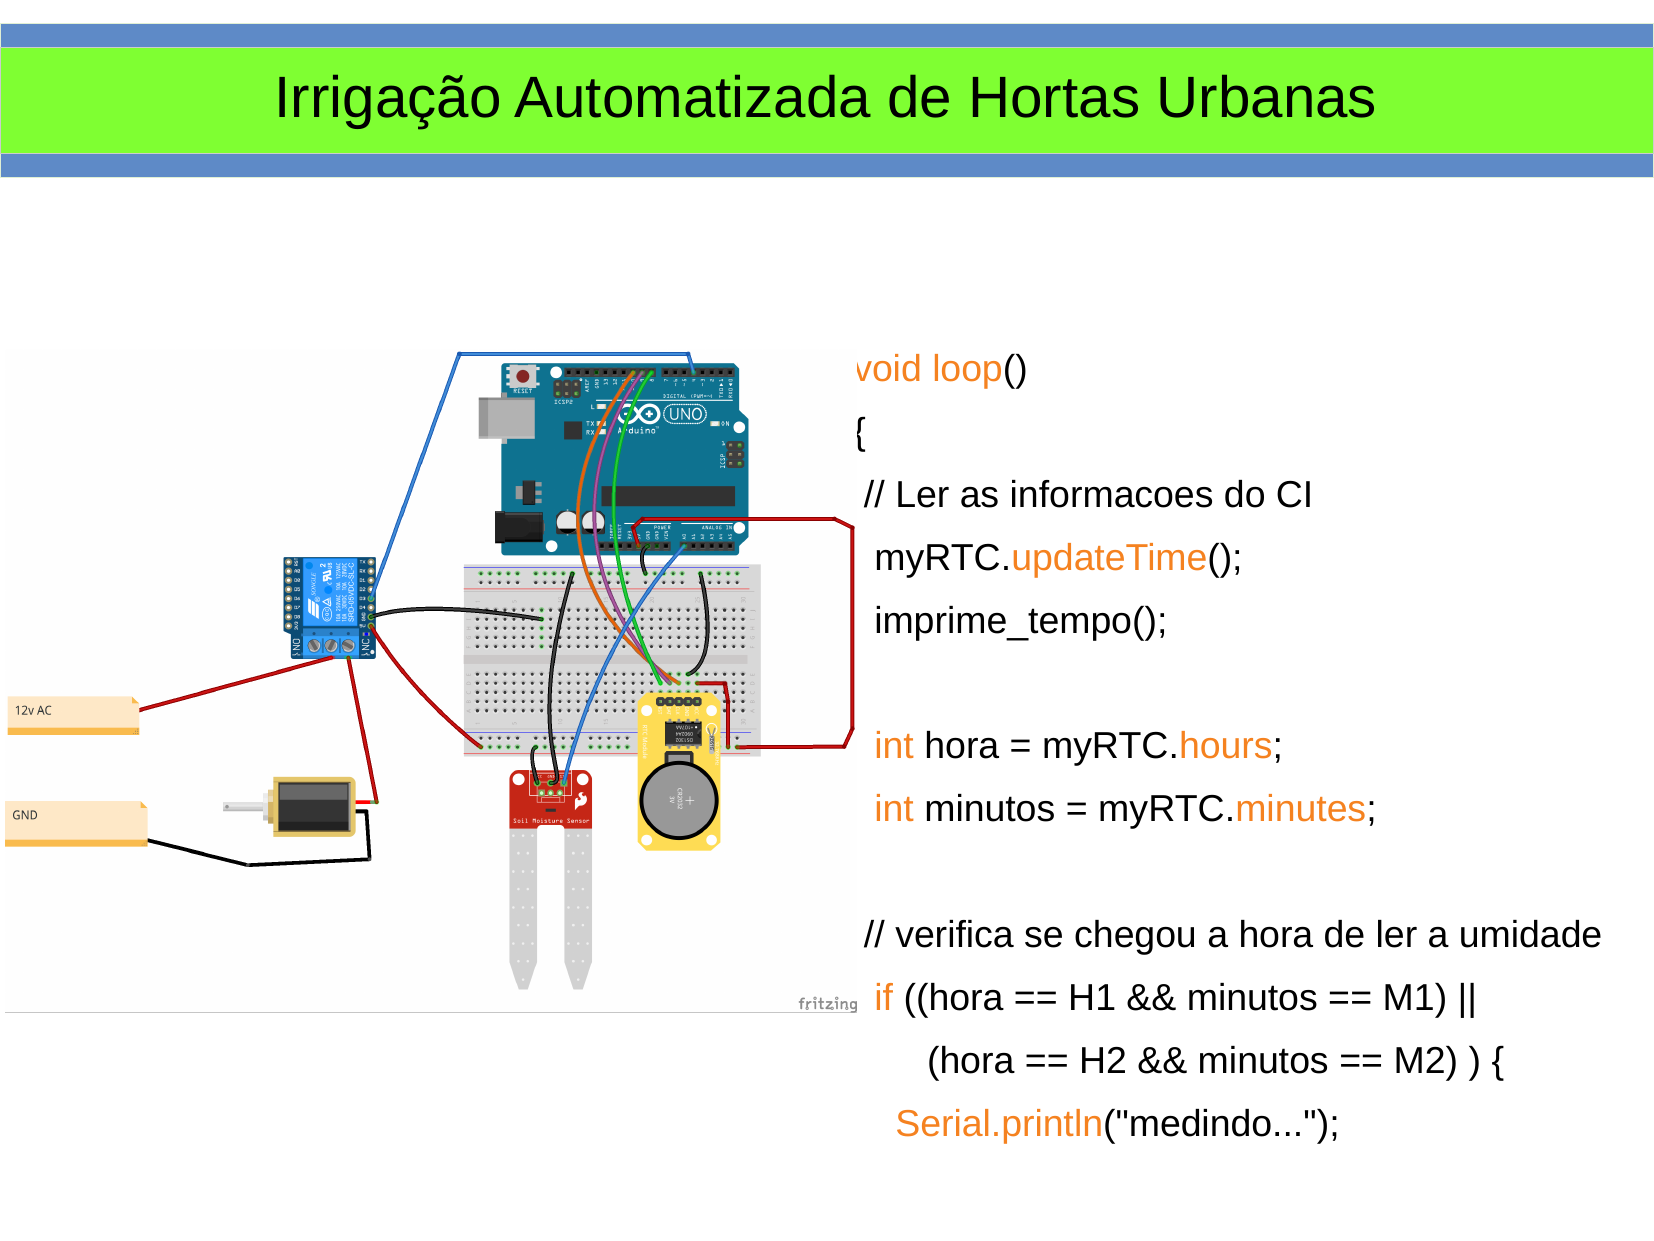

# Irrigação Automatizada de Hortas Urbanas
void loop()
{
 // Ler as informacoes do CI
 myRTC.updateTime();
 imprime_tempo();
 int hora = myRTC.hours;
 int minutos = myRTC.minutes;
 // verifica se chegou a hora de ler a umidade
 if ((hora == H1 && minutos == M1) ||
	(hora == H2 && minutos == M2) ) {
 Serial.println("medindo...");